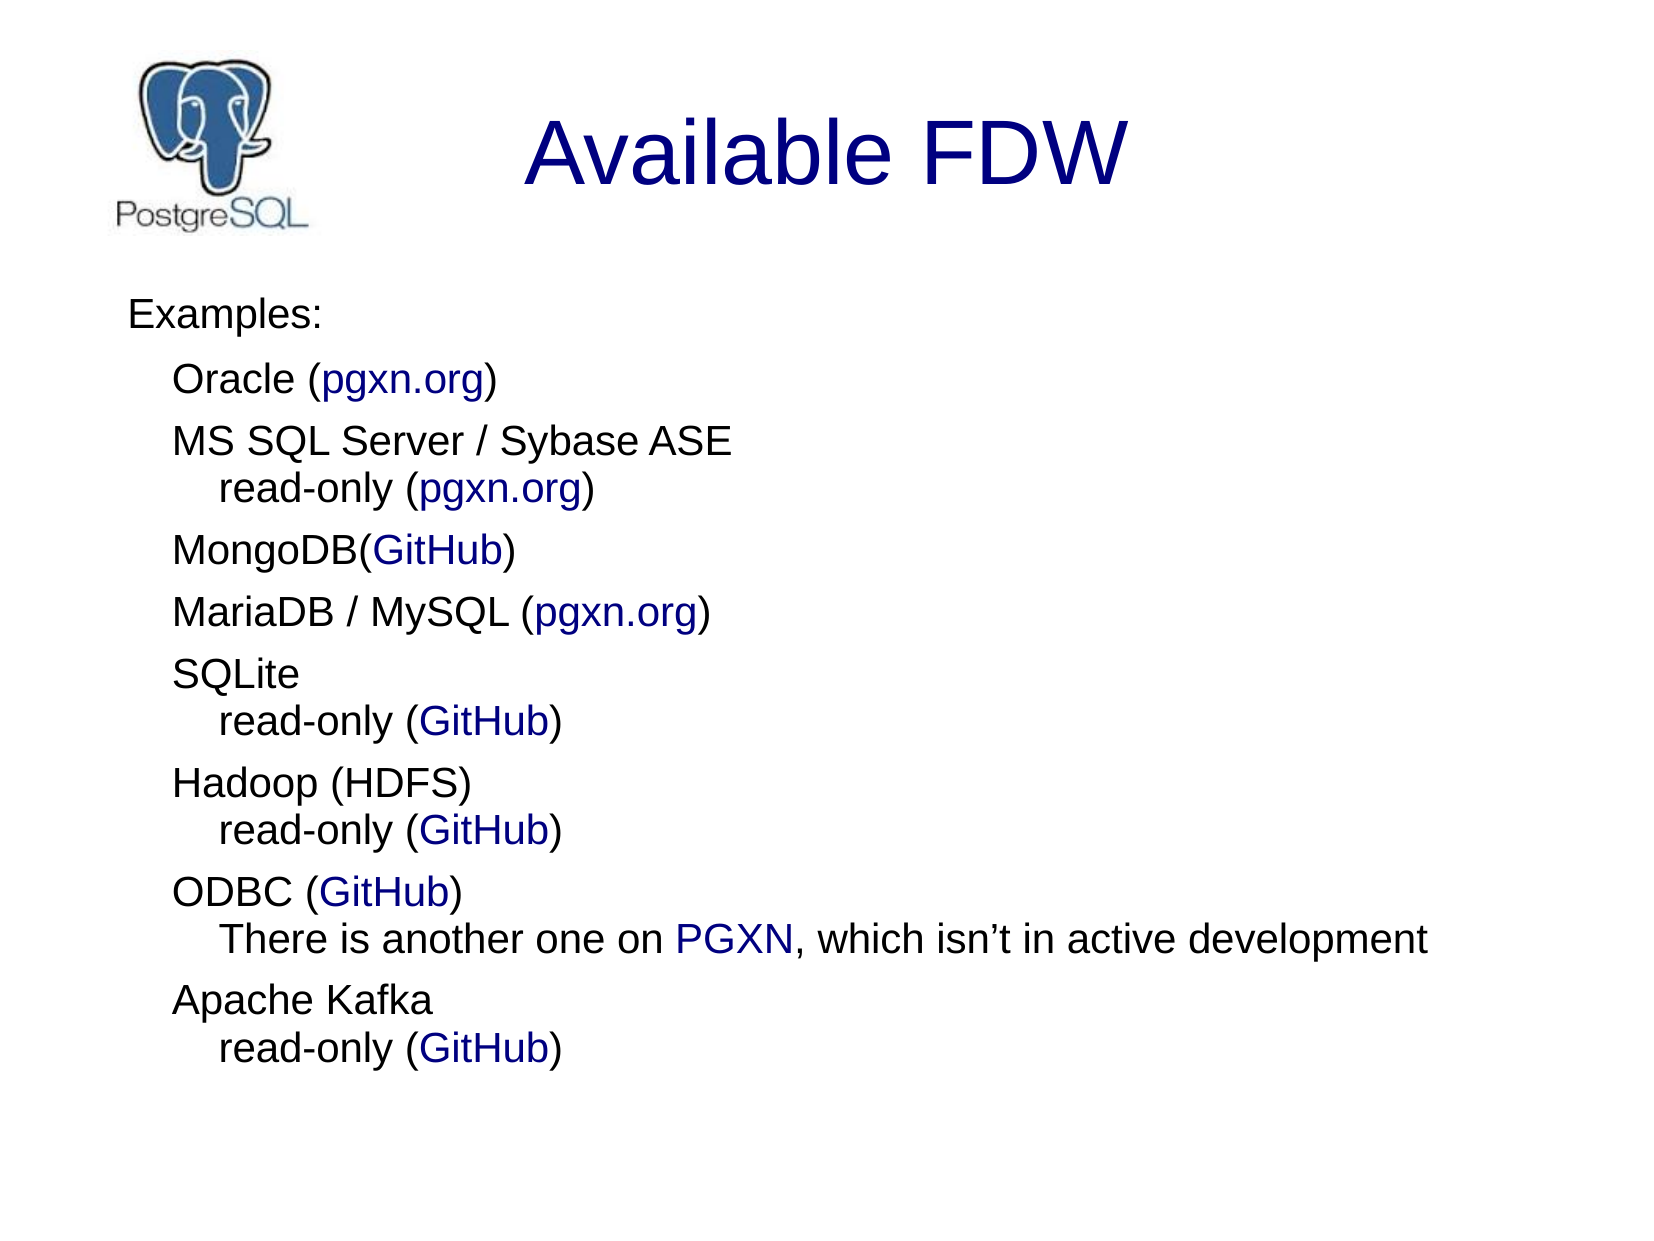

# Available FDW
Examples:
Oracle (pgxn.org)
MS SQL Server / Sybase ASE
	read-only (pgxn.org)
MongoDB(GitHub)
MariaDB / MySQL (pgxn.org)
SQLite
	read-only (GitHub)
Hadoop (HDFS)
	read-only (GitHub)
ODBC (GitHub)
	There is another one on PGXN, which isn’t in active development
Apache Kafka
	read-only (GitHub)